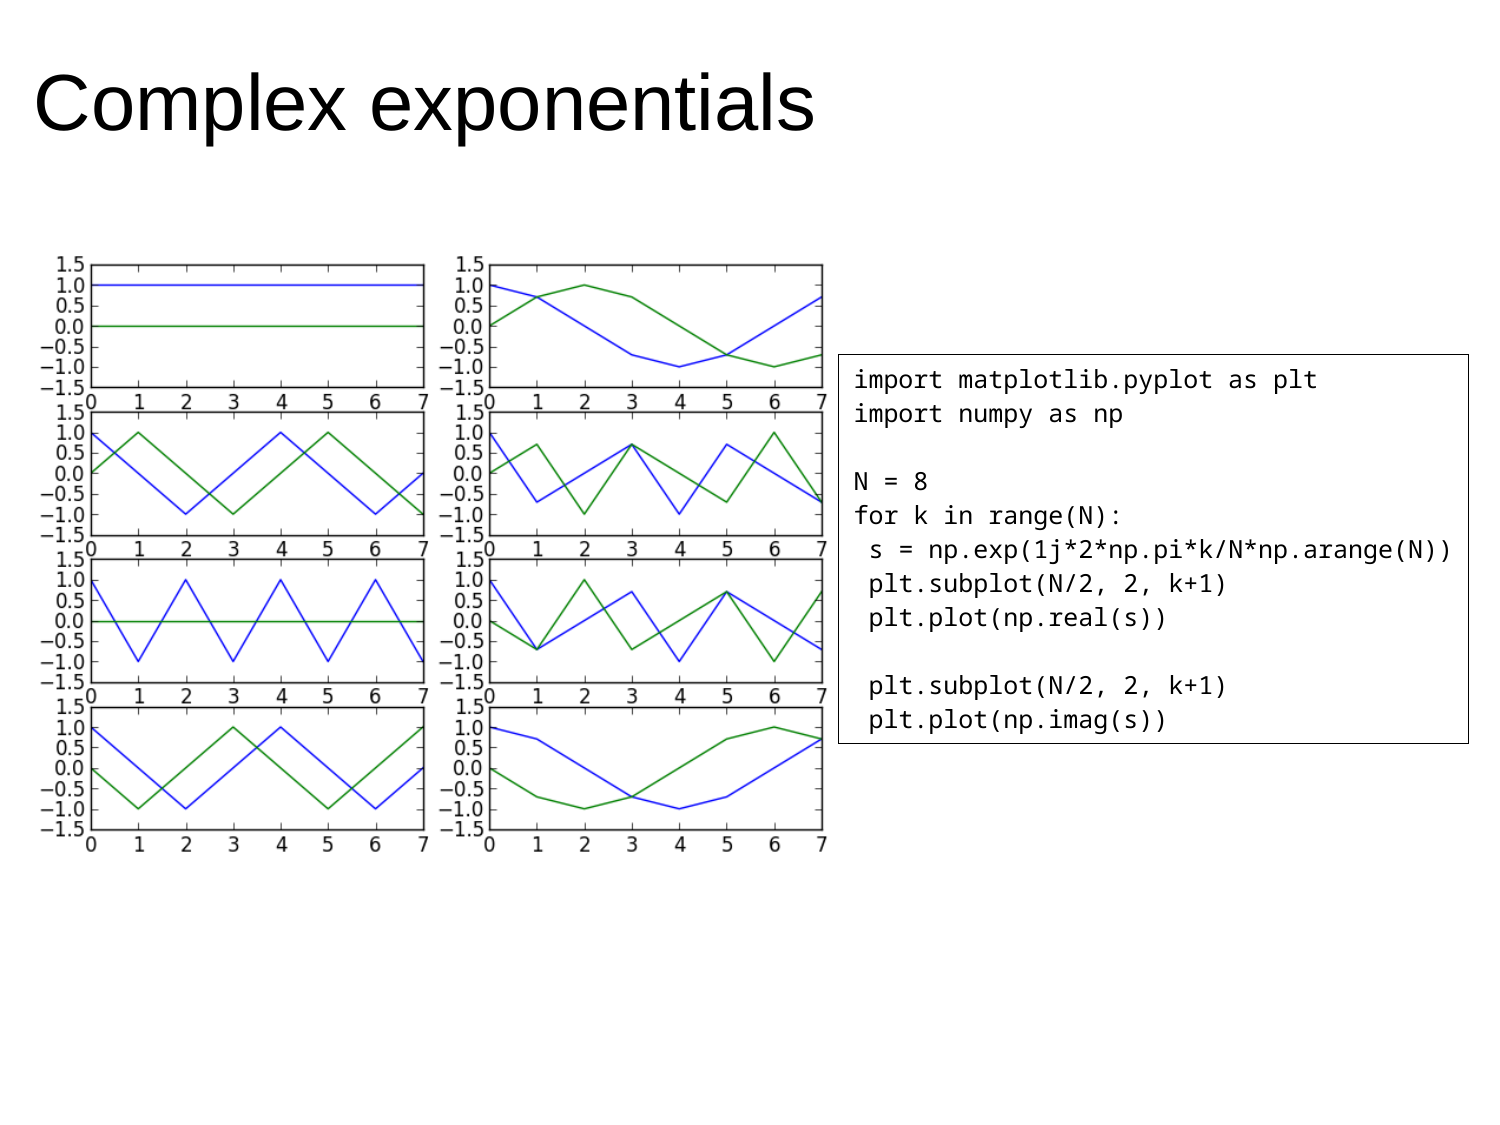

# Complex exponentials
import matplotlib.pyplot as plt
import numpy as np
N = 8
for k in range(N):
 s = np.exp(1j*2*np.pi*k/N*np.arange(N))
 plt.subplot(N/2, 2, k+1)
 plt.plot(np.real(s))
 plt.subplot(N/2, 2, k+1)
 plt.plot(np.imag(s))